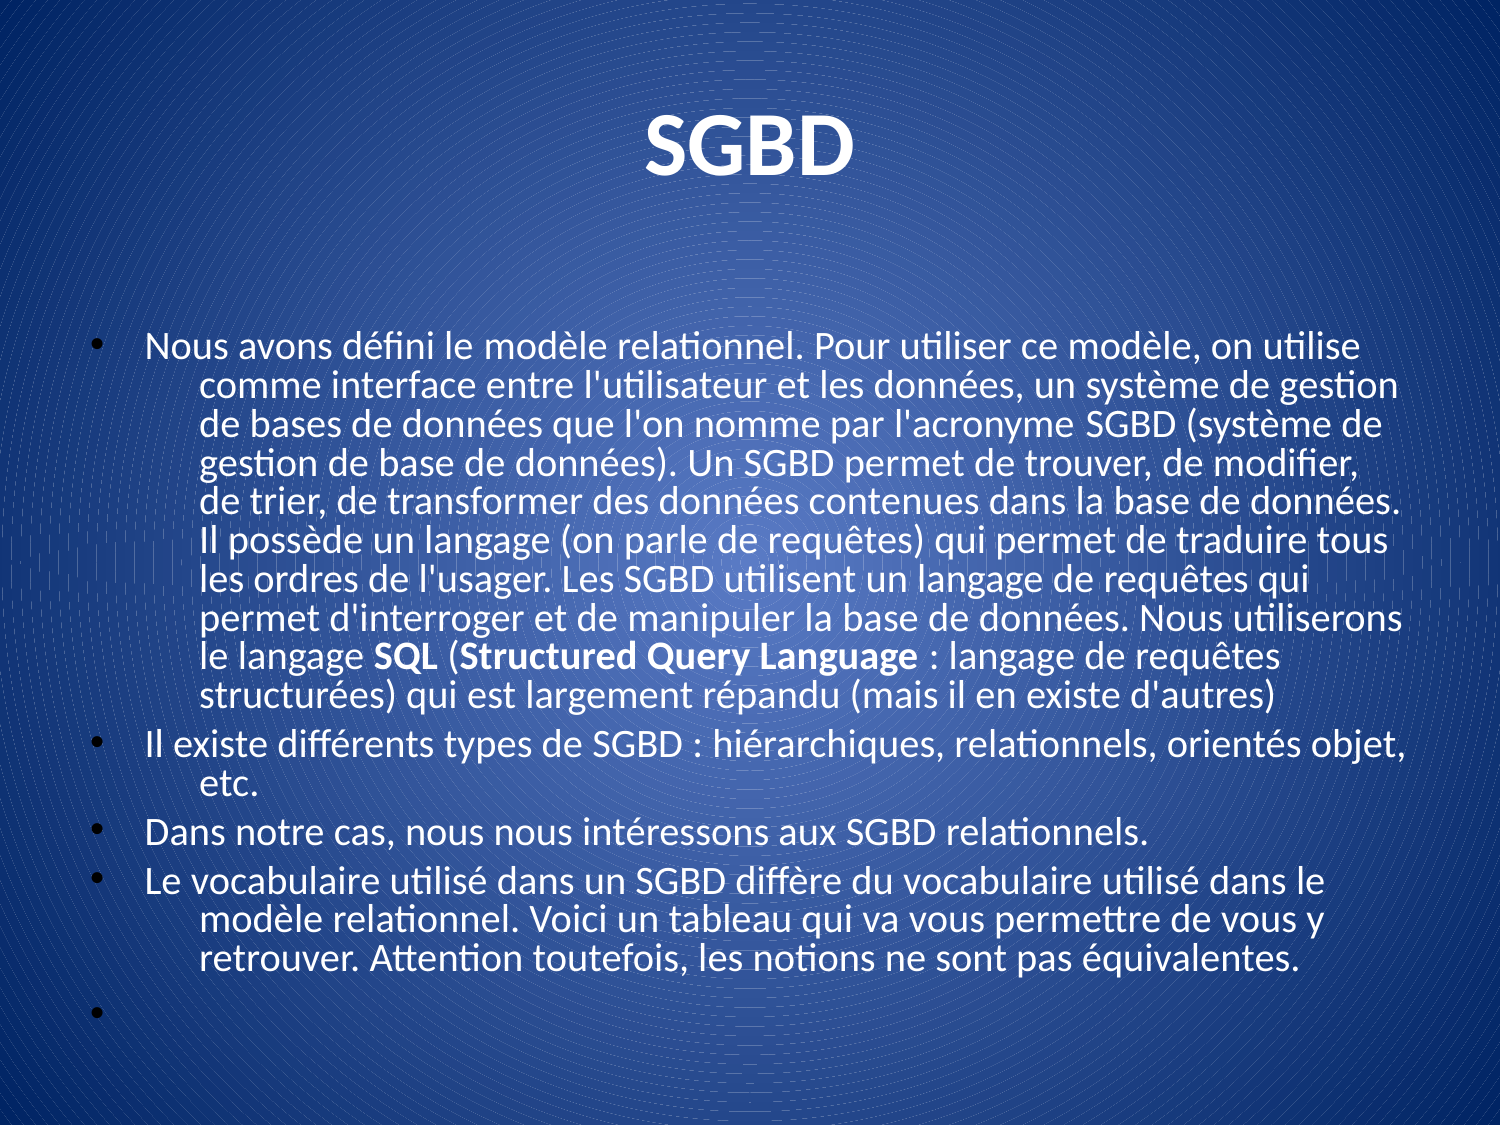

# SGBD
Nous avons défini le modèle relationnel. Pour utiliser ce modèle, on utilise comme interface entre l'utilisateur et les données, un système de gestion de bases de données que l'on nomme par l'acronyme SGBD (système de gestion de base de données). Un SGBD permet de trouver, de modifier, de trier, de transformer des données contenues dans la base de données. Il possède un langage (on parle de requêtes) qui permet de traduire tous les ordres de l'usager. Les SGBD utilisent un langage de requêtes qui permet d'interroger et de manipuler la base de données. Nous utiliserons le langage SQL (Structured Query Language : langage de requêtes structurées) qui est largement répandu (mais il en existe d'autres)
Il existe différents types de SGBD : hiérarchiques, relationnels, orientés objet, etc.
Dans notre cas, nous nous intéressons aux SGBD relationnels.
Le vocabulaire utilisé dans un SGBD diffère du vocabulaire utilisé dans le modèle relationnel. Voici un tableau qui va vous permettre de vous y retrouver. Attention toutefois, les notions ne sont pas équivalentes.